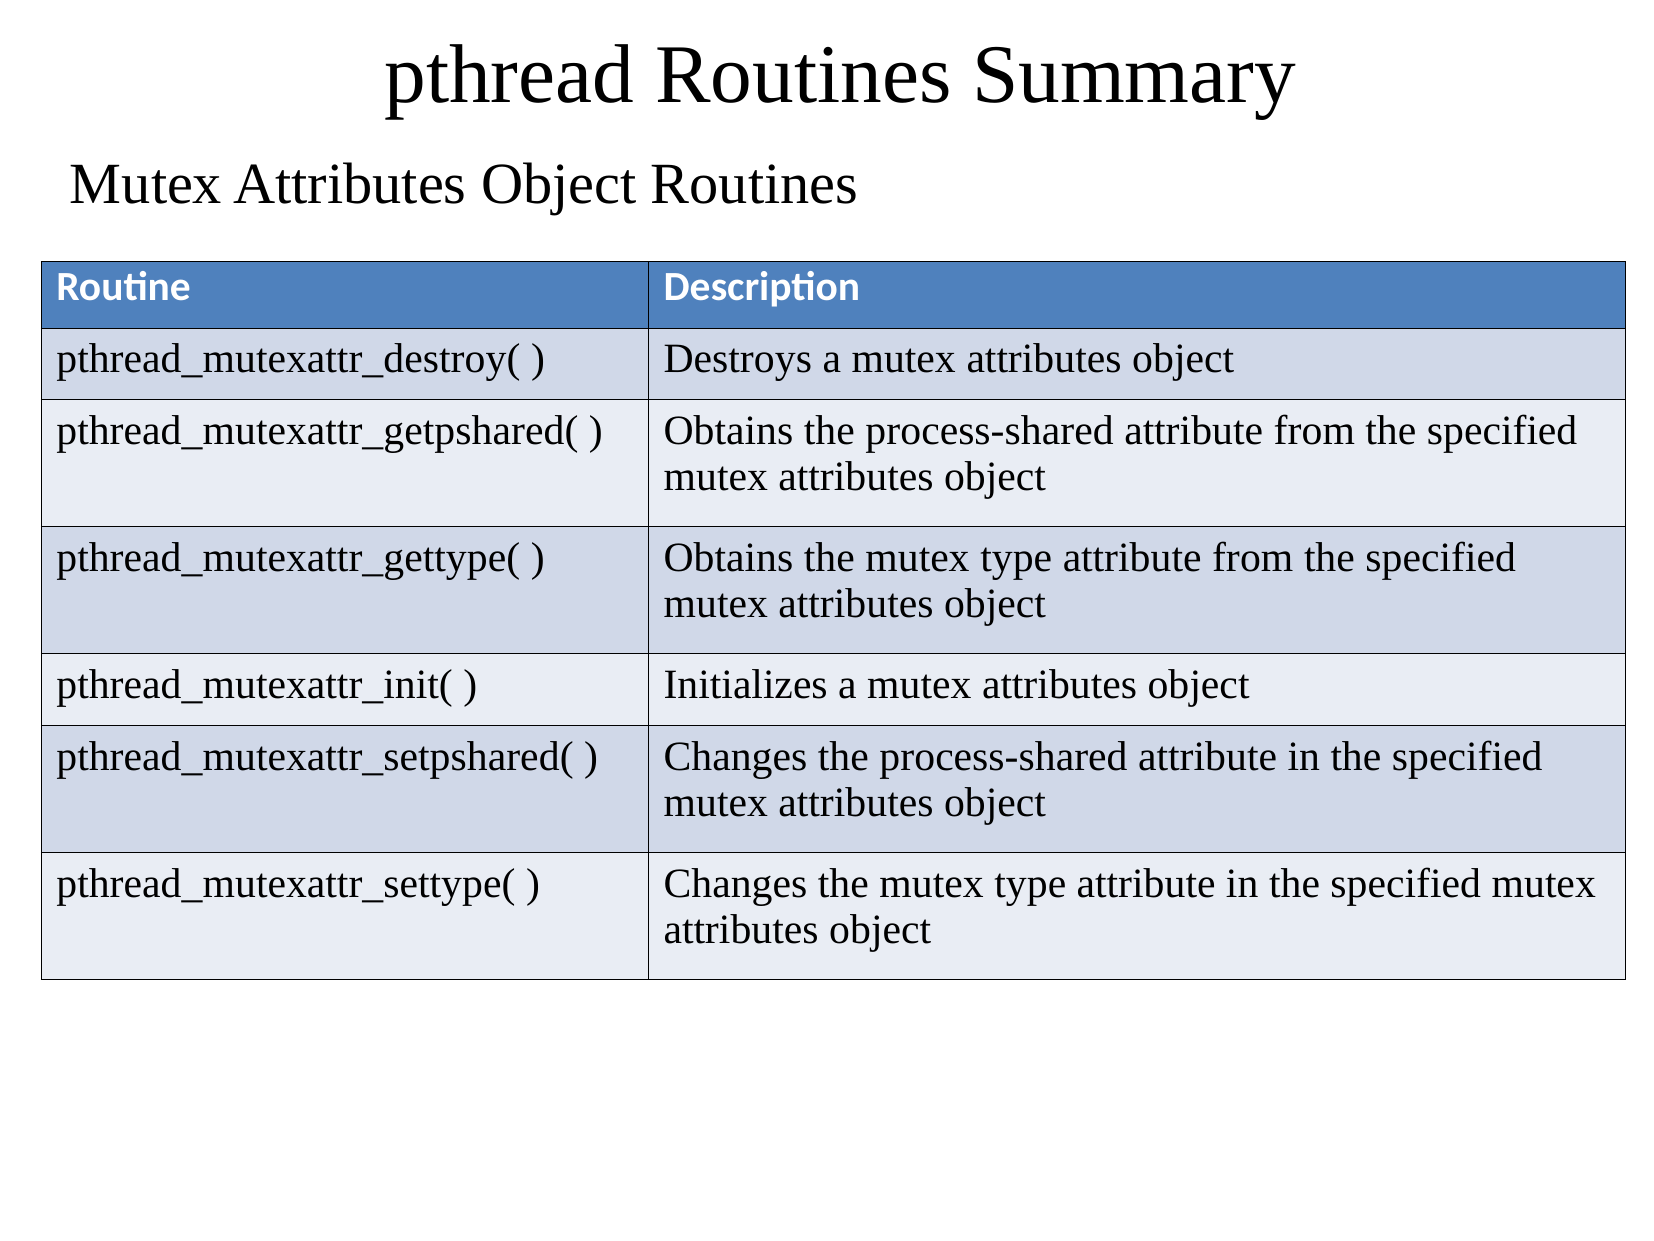

# pthread Routines Summary
Mutex Attributes Object Routines
| Routine | Description |
| --- | --- |
| pthread\_mutexattr\_destroy( ) | Destroys a mutex attributes object |
| pthread\_mutexattr\_getpshared( ) | Obtains the process-shared attribute from the specified mutex attributes object |
| pthread\_mutexattr\_gettype( ) | Obtains the mutex type attribute from the specified mutex attributes object |
| pthread\_mutexattr\_init( ) | Initializes a mutex attributes object |
| pthread\_mutexattr\_setpshared( ) | Changes the process-shared attribute in the specified mutex attributes object |
| pthread\_mutexattr\_settype( ) | Changes the mutex type attribute in the specified mutex attributes object |